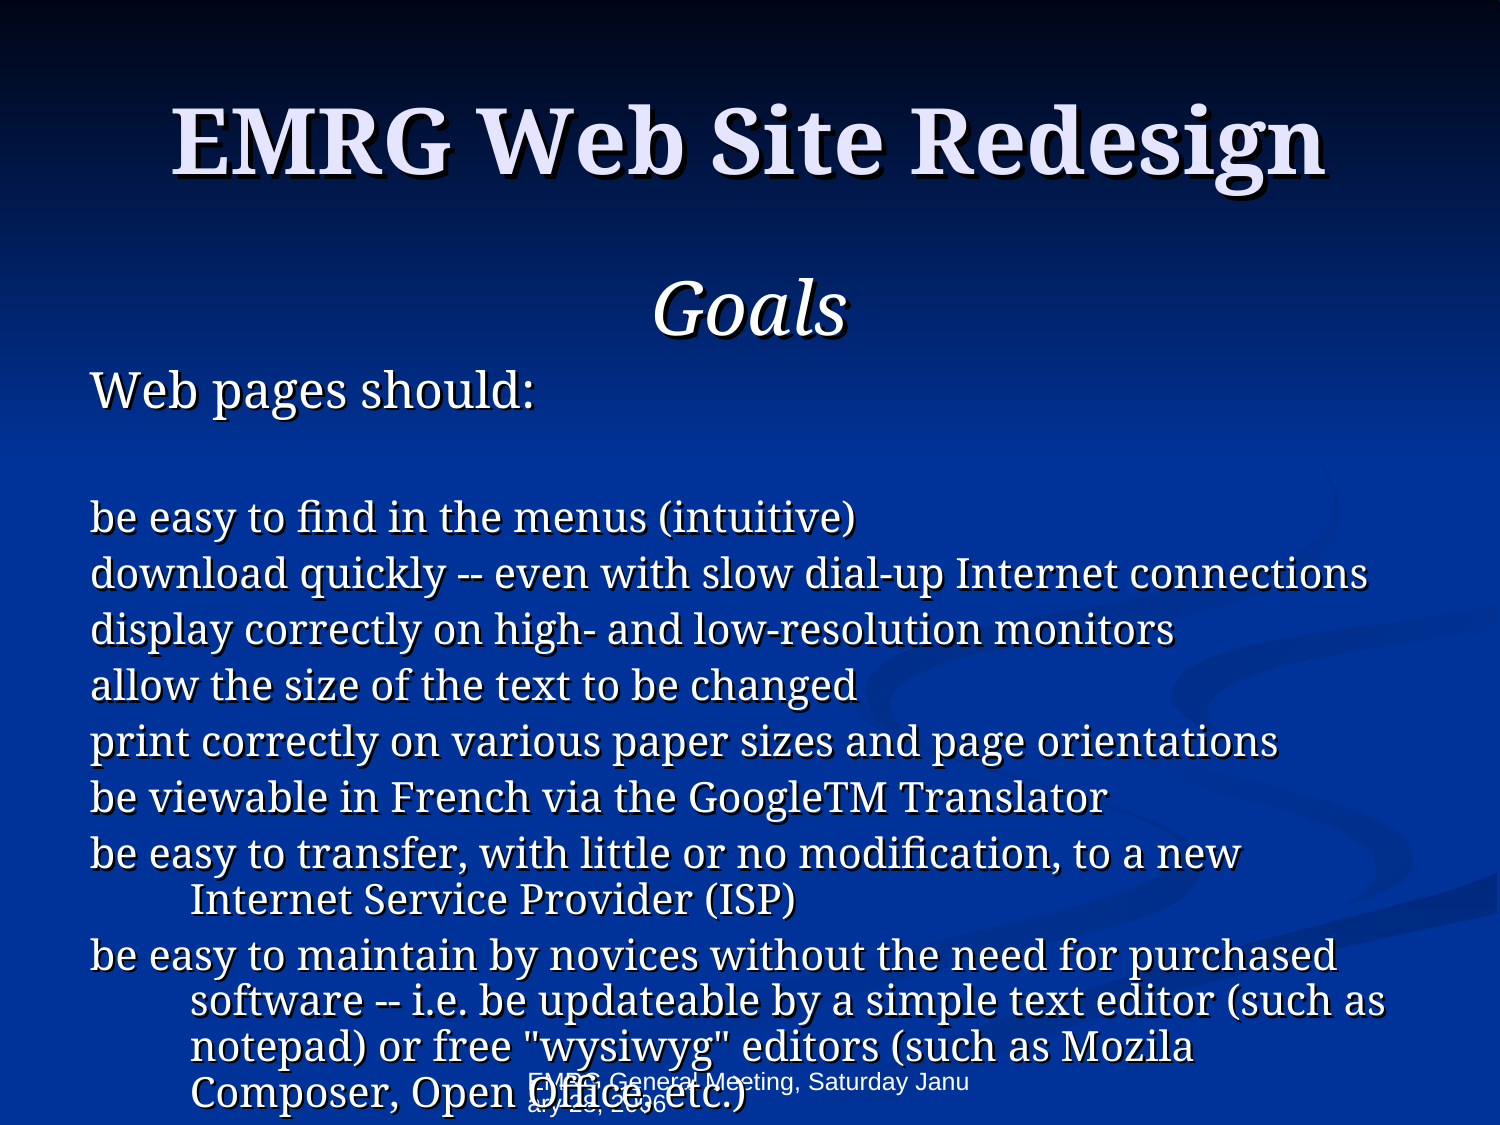

# EMRG Web Site Redesign
Goals
Web pages should:
be easy to find in the menus (intuitive)
download quickly -- even with slow dial-up Internet connections
display correctly on high- and low-resolution monitors
allow the size of the text to be changed
print correctly on various paper sizes and page orientations
be viewable in French via the GoogleTM Translator
be easy to transfer, with little or no modification, to a new Internet Service Provider (ISP)
be easy to maintain by novices without the need for purchased software -- i.e. be updateable by a simple text editor (such as notepad) or free "wysiwyg" editors (such as Mozila Composer, Open Office, etc.)
EMRG General Meeting, Saturday January 28, 2006